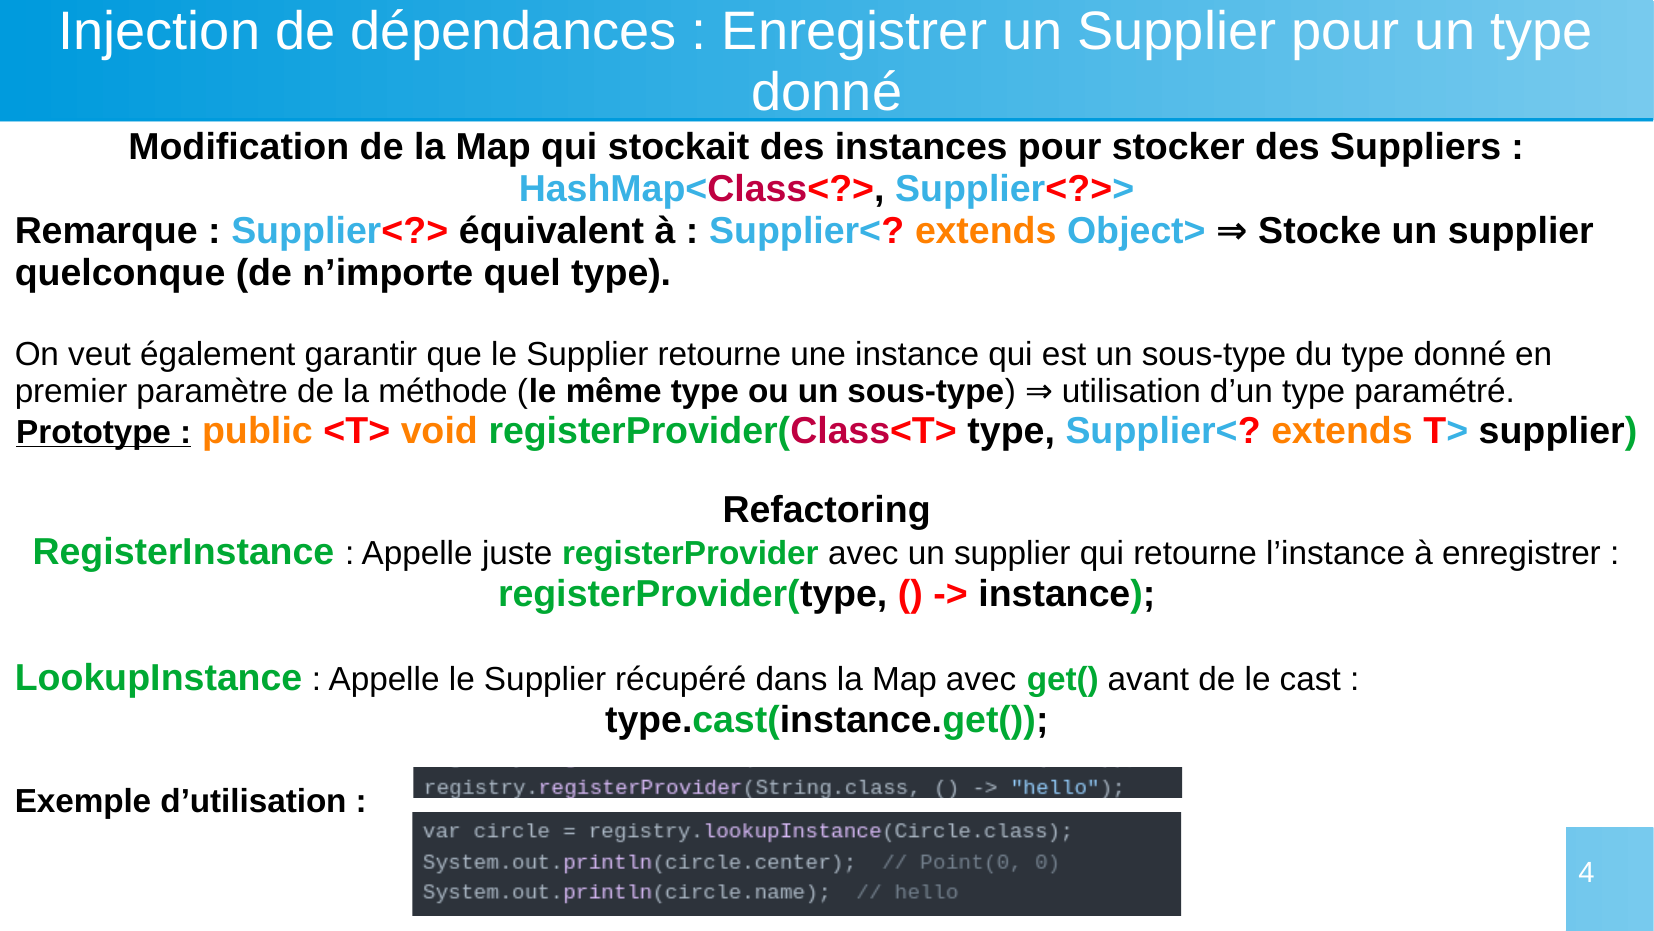

# Injection de dépendances : Enregistrer un Supplier pour un type donné
Modification de la Map qui stockait des instances pour stocker des Suppliers :
HashMap<Class<?>, Supplier<?>>
Remarque : Supplier<?> équivalent à : Supplier<? extends Object> ⇒ Stocke un supplier quelconque (de n’importe quel type).
On veut également garantir que le Supplier retourne une instance qui est un sous-type du type donné en premier paramètre de la méthode (le même type ou un sous-type) ⇒ utilisation d’un type paramétré.
Prototype : public <T> void registerProvider(Class<T> type, Supplier<? extends T> supplier)
Refactoring
RegisterInstance : Appelle juste registerProvider avec un supplier qui retourne l’instance à enregistrer : registerProvider(type, () -> instance);
LookupInstance : Appelle le Supplier récupéré dans la Map avec get() avant de le cast :
type.cast(instance.get());
Exemple d’utilisation :
4